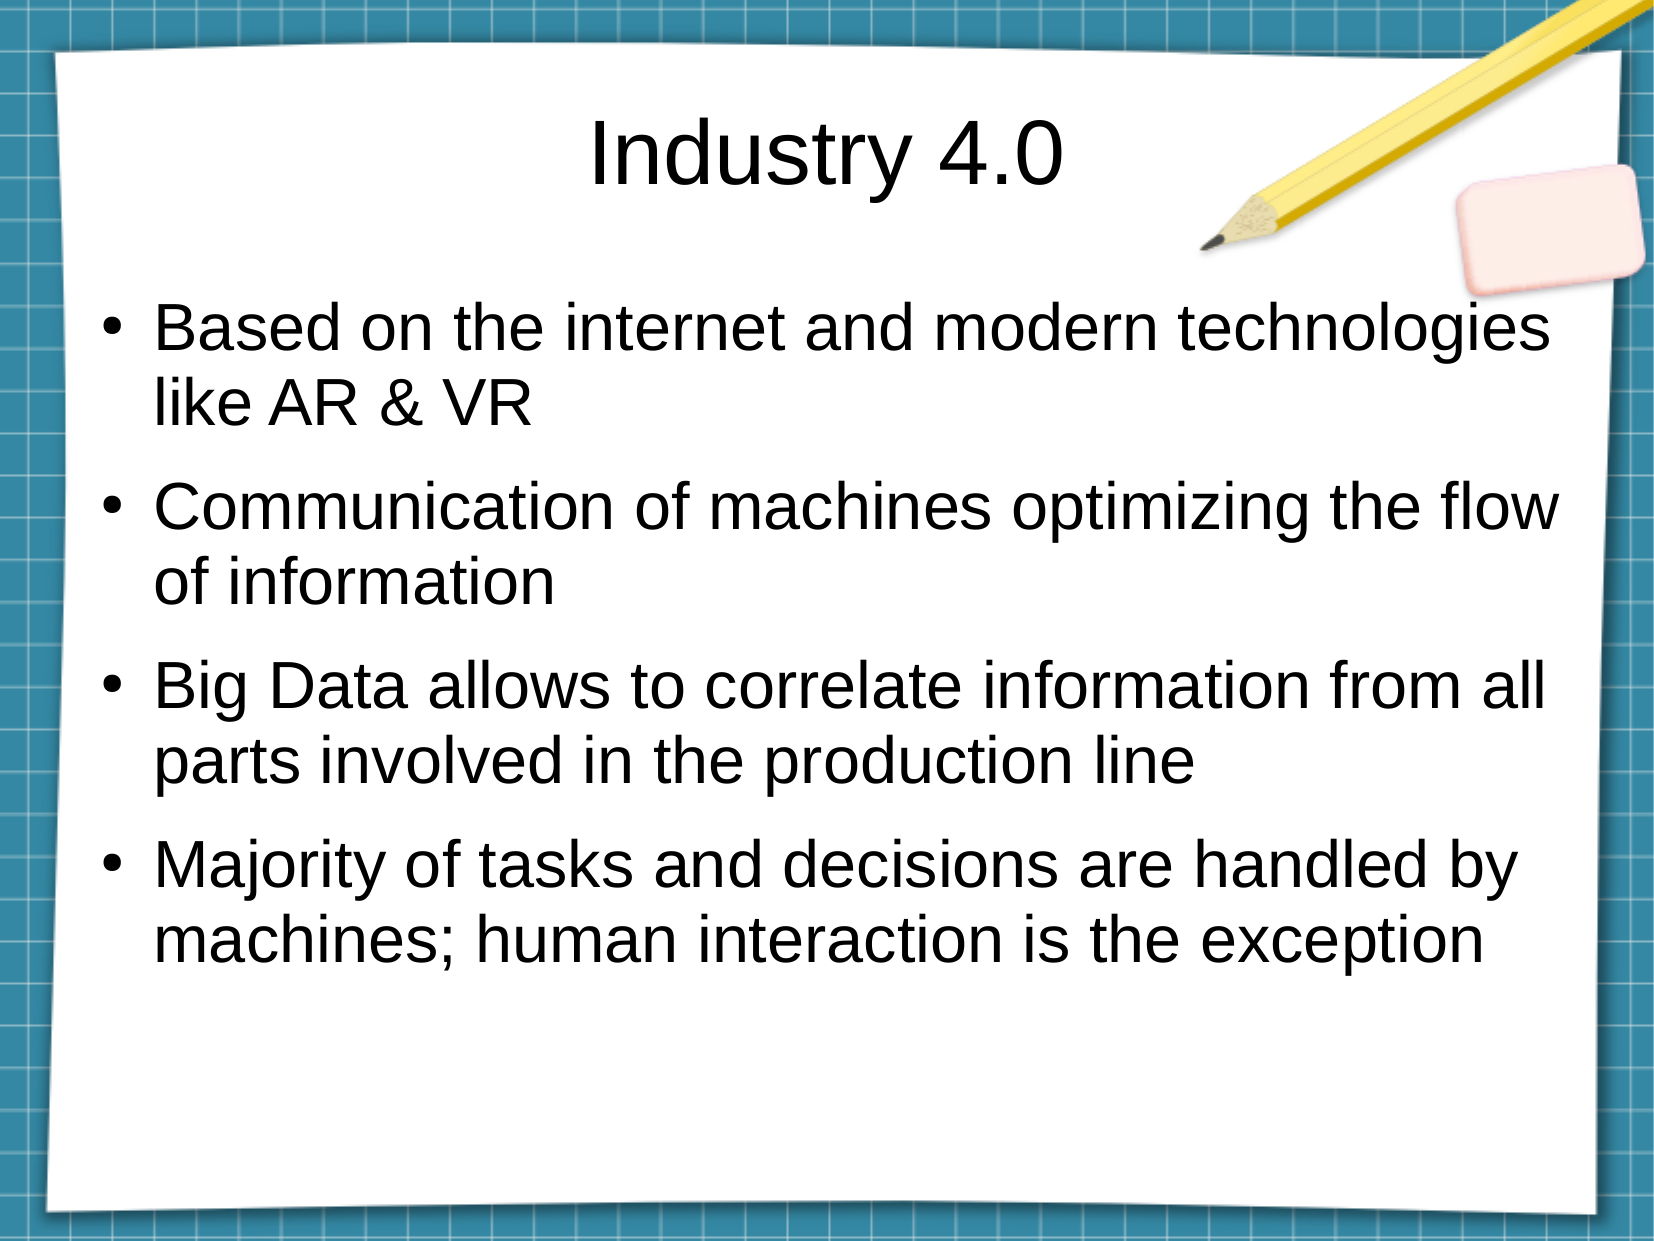

# Industry 4.0
Based on the internet and modern technologies like AR & VR
Communication of machines optimizing the flow of information
Big Data allows to correlate information from all parts involved in the production line
Majority of tasks and decisions are handled by machines; human interaction is the exception